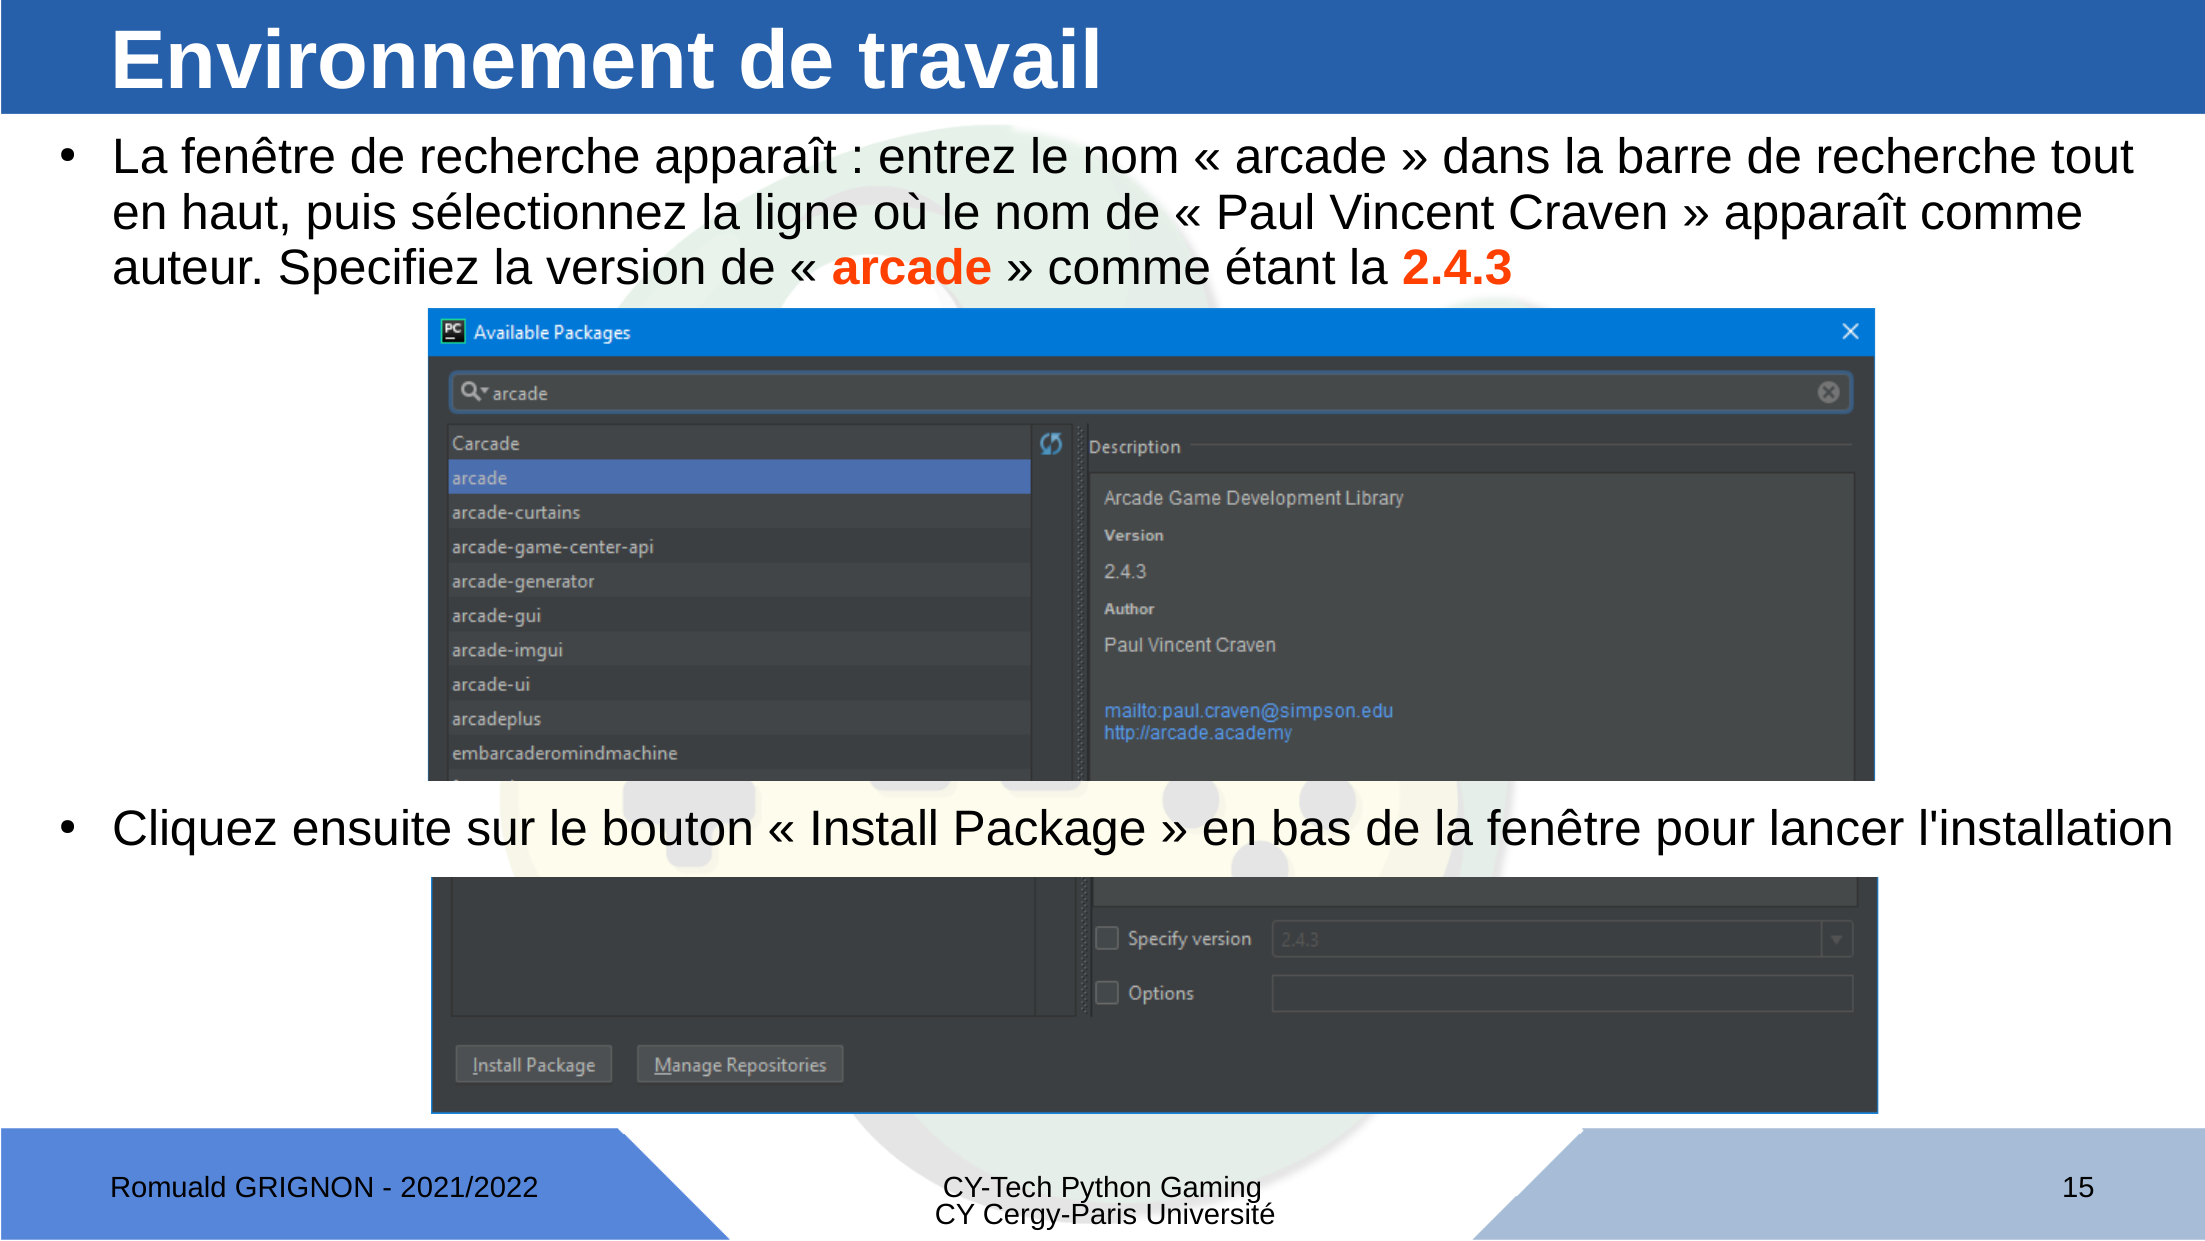

# Environnement de travail
La fenêtre de recherche apparaît : entrez le nom « arcade » dans la barre de recherche tout en haut, puis sélectionnez la ligne où le nom de « Paul Vincent Craven » apparaît comme auteur. Specifiez la version de « arcade » comme étant la 2.4.3
Cliquez ensuite sur le bouton « Install Package » en bas de la fenêtre pour lancer l'installation
Romuald GRIGNON - 2021/2022
 CY-Tech Python Gaming CY Cergy-Paris Université
15